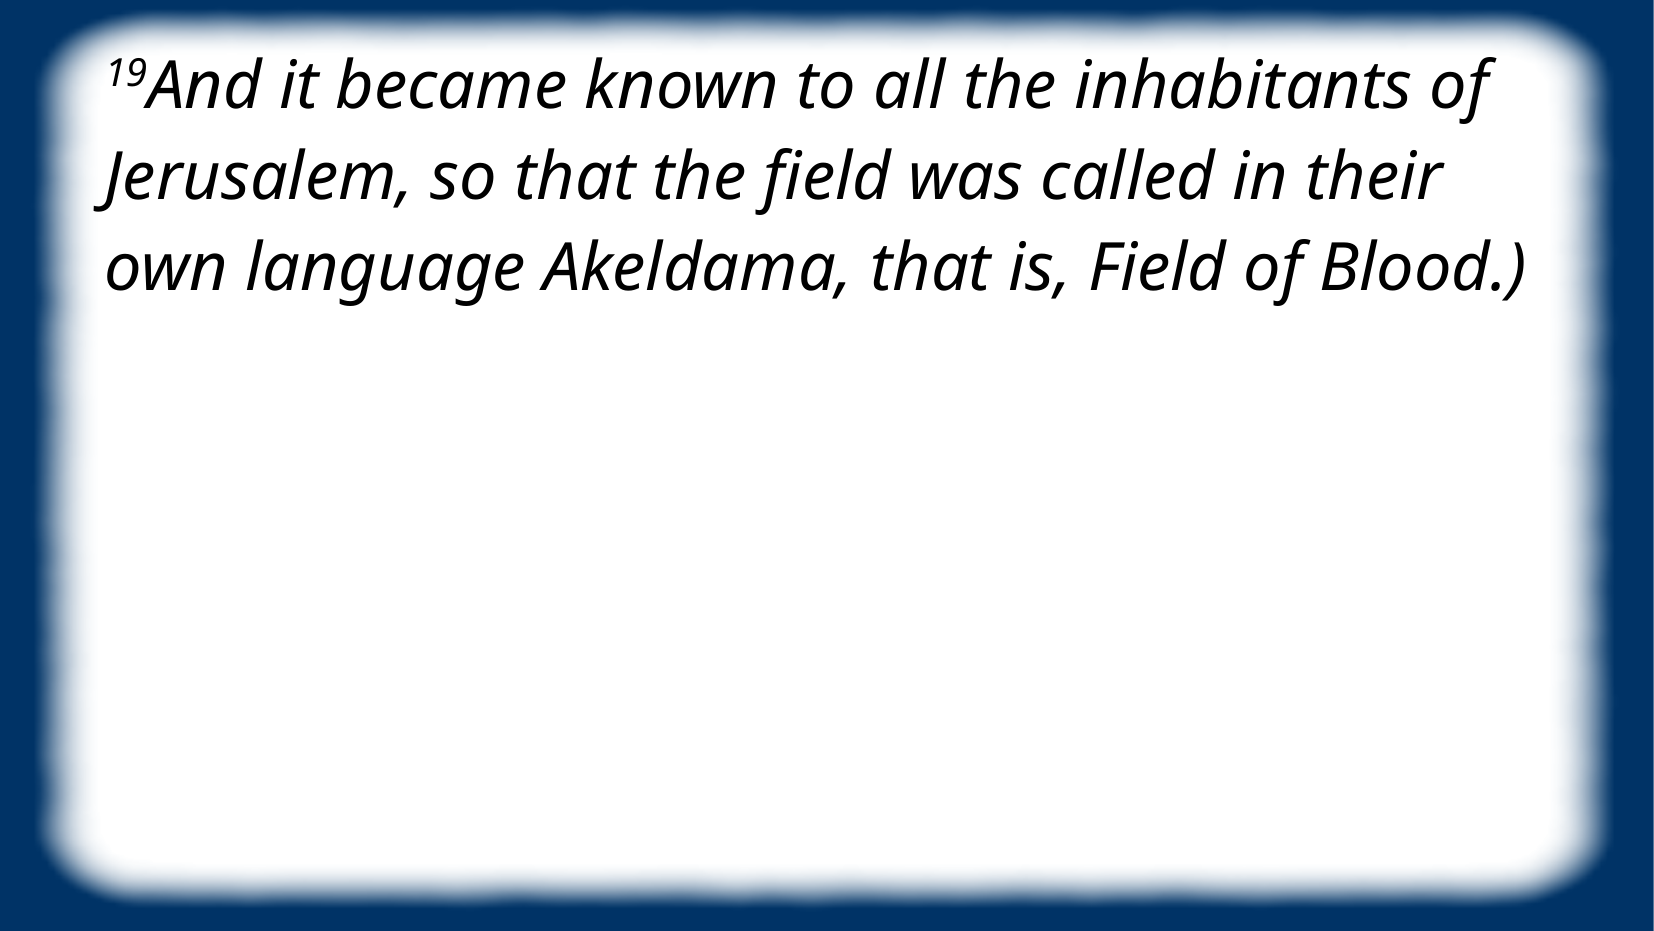

19And it became known to all the inhabitants of Jerusalem, so that the field was called in their own language Akeldama, that is, Field of Blood.)